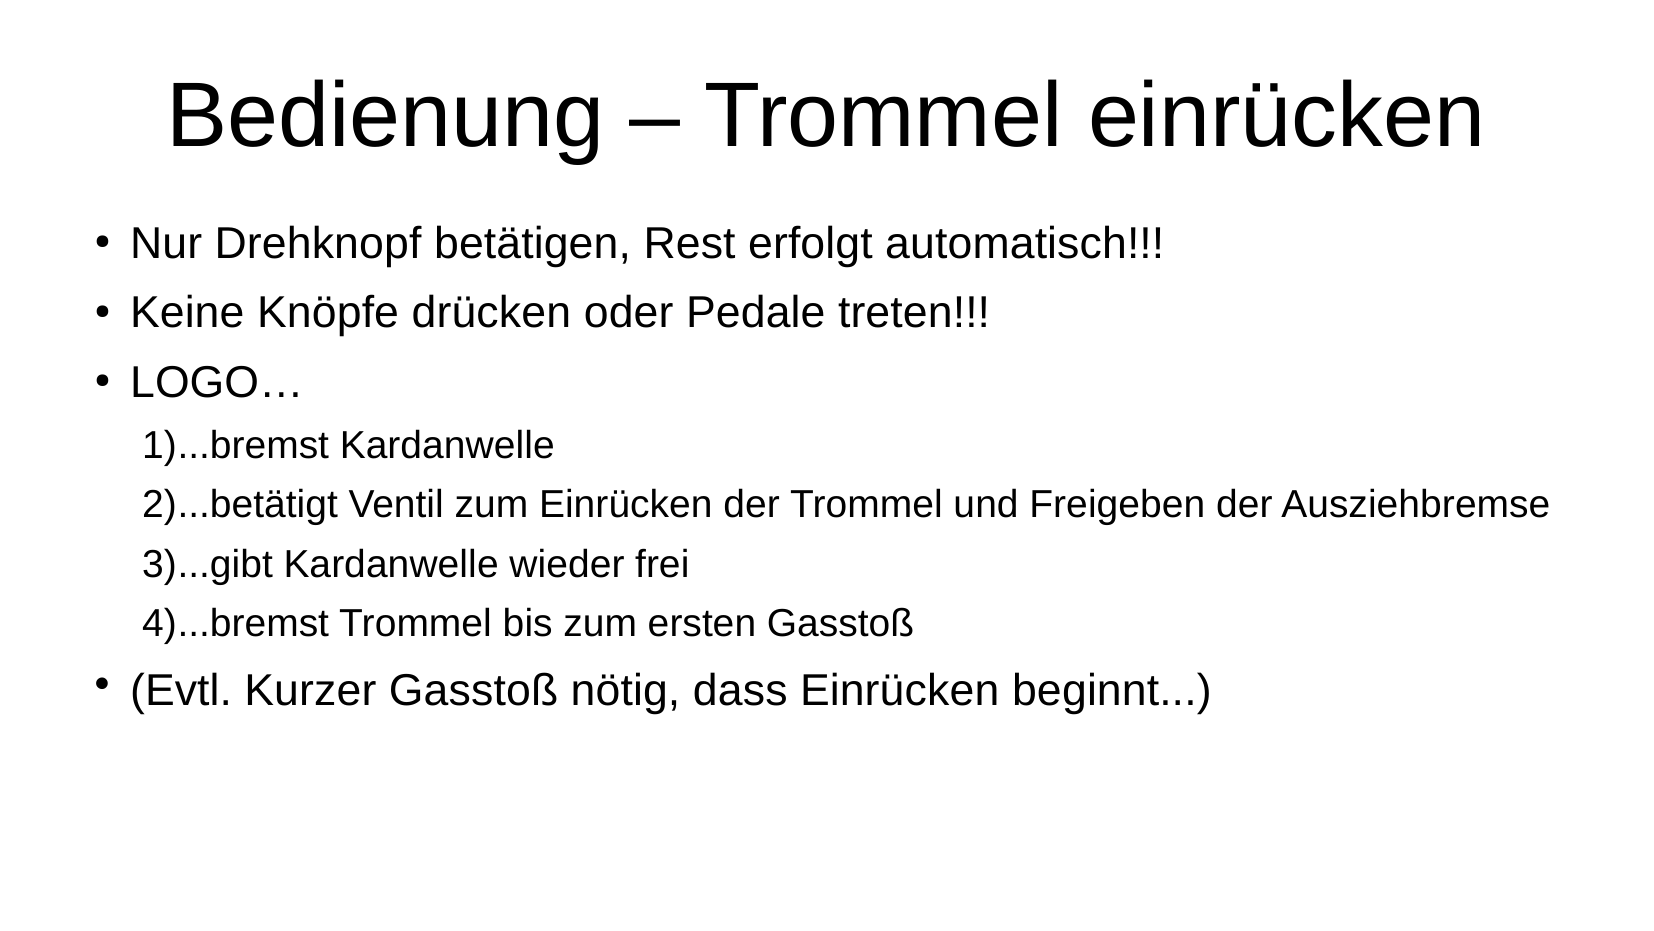

# Bedienung – Trommel einrücken
Nur Drehknopf betätigen, Rest erfolgt automatisch!!!
Keine Knöpfe drücken oder Pedale treten!!!
LOGO…
...bremst Kardanwelle
...betätigt Ventil zum Einrücken der Trommel und Freigeben der Ausziehbremse
...gibt Kardanwelle wieder frei
...bremst Trommel bis zum ersten Gasstoß
(Evtl. Kurzer Gasstoß nötig, dass Einrücken beginnt...)